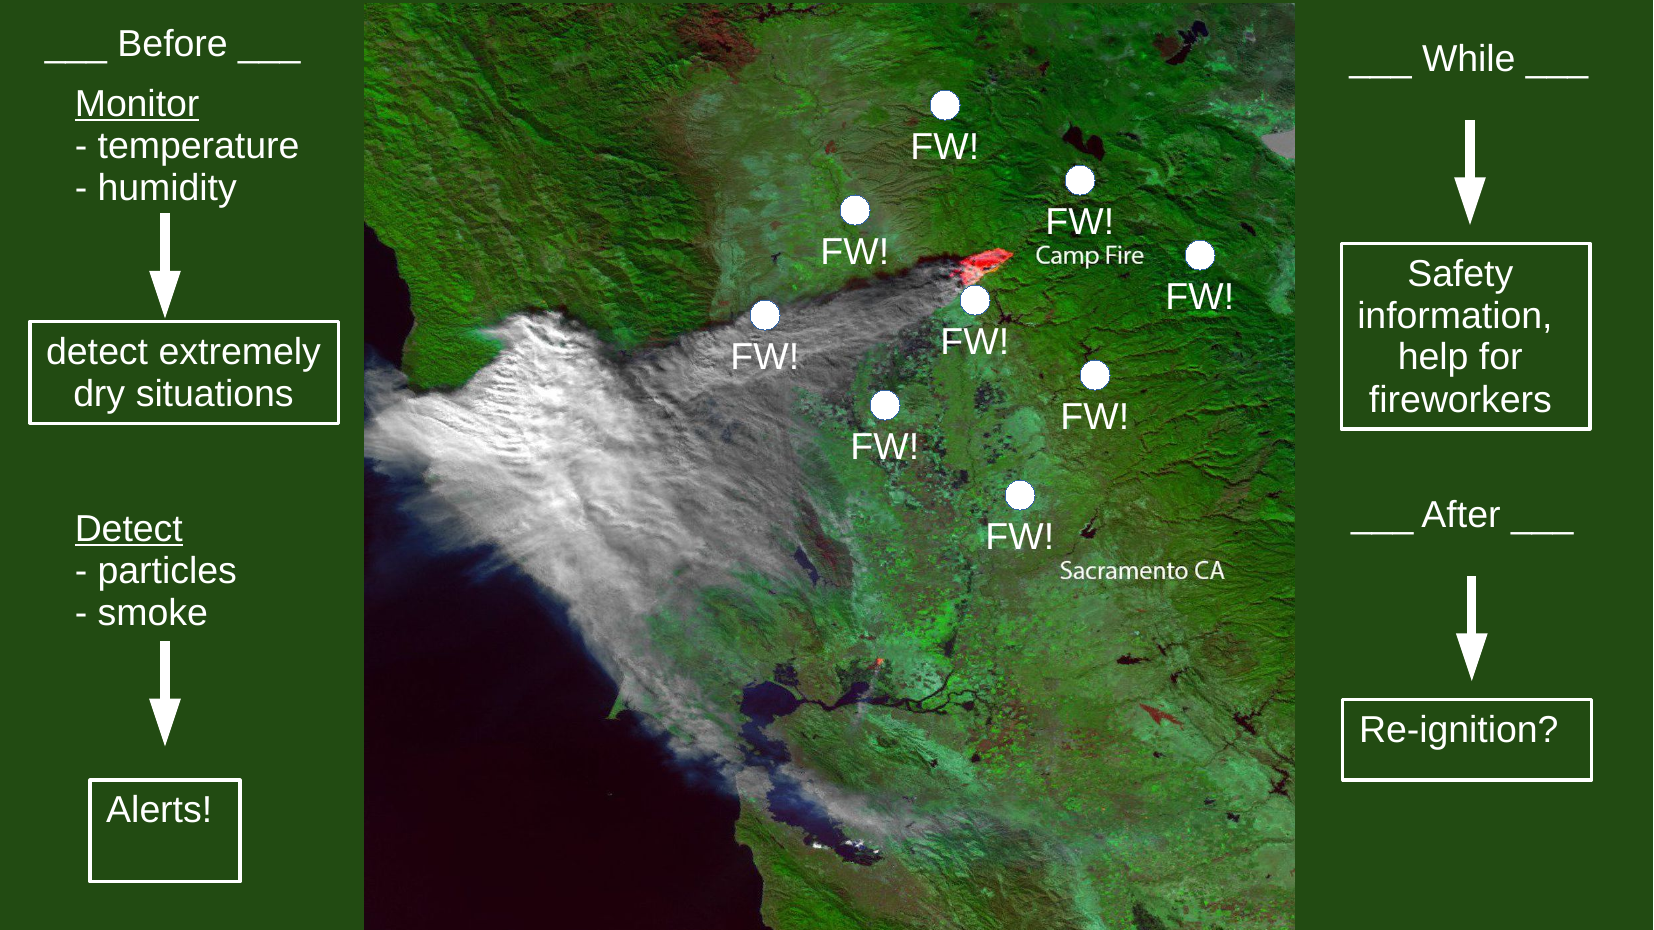

___ Before ___
___ While ___
Monitor
- temperature
- humidity
FW!
FW!
FW!
FW!
Safety information,
help for fireworkers
FW!
FW!
detect extremely
dry situations
FW!
FW!
FW!
___ After ___
Detect
- particles
- smoke
Re-ignition?
Alerts!